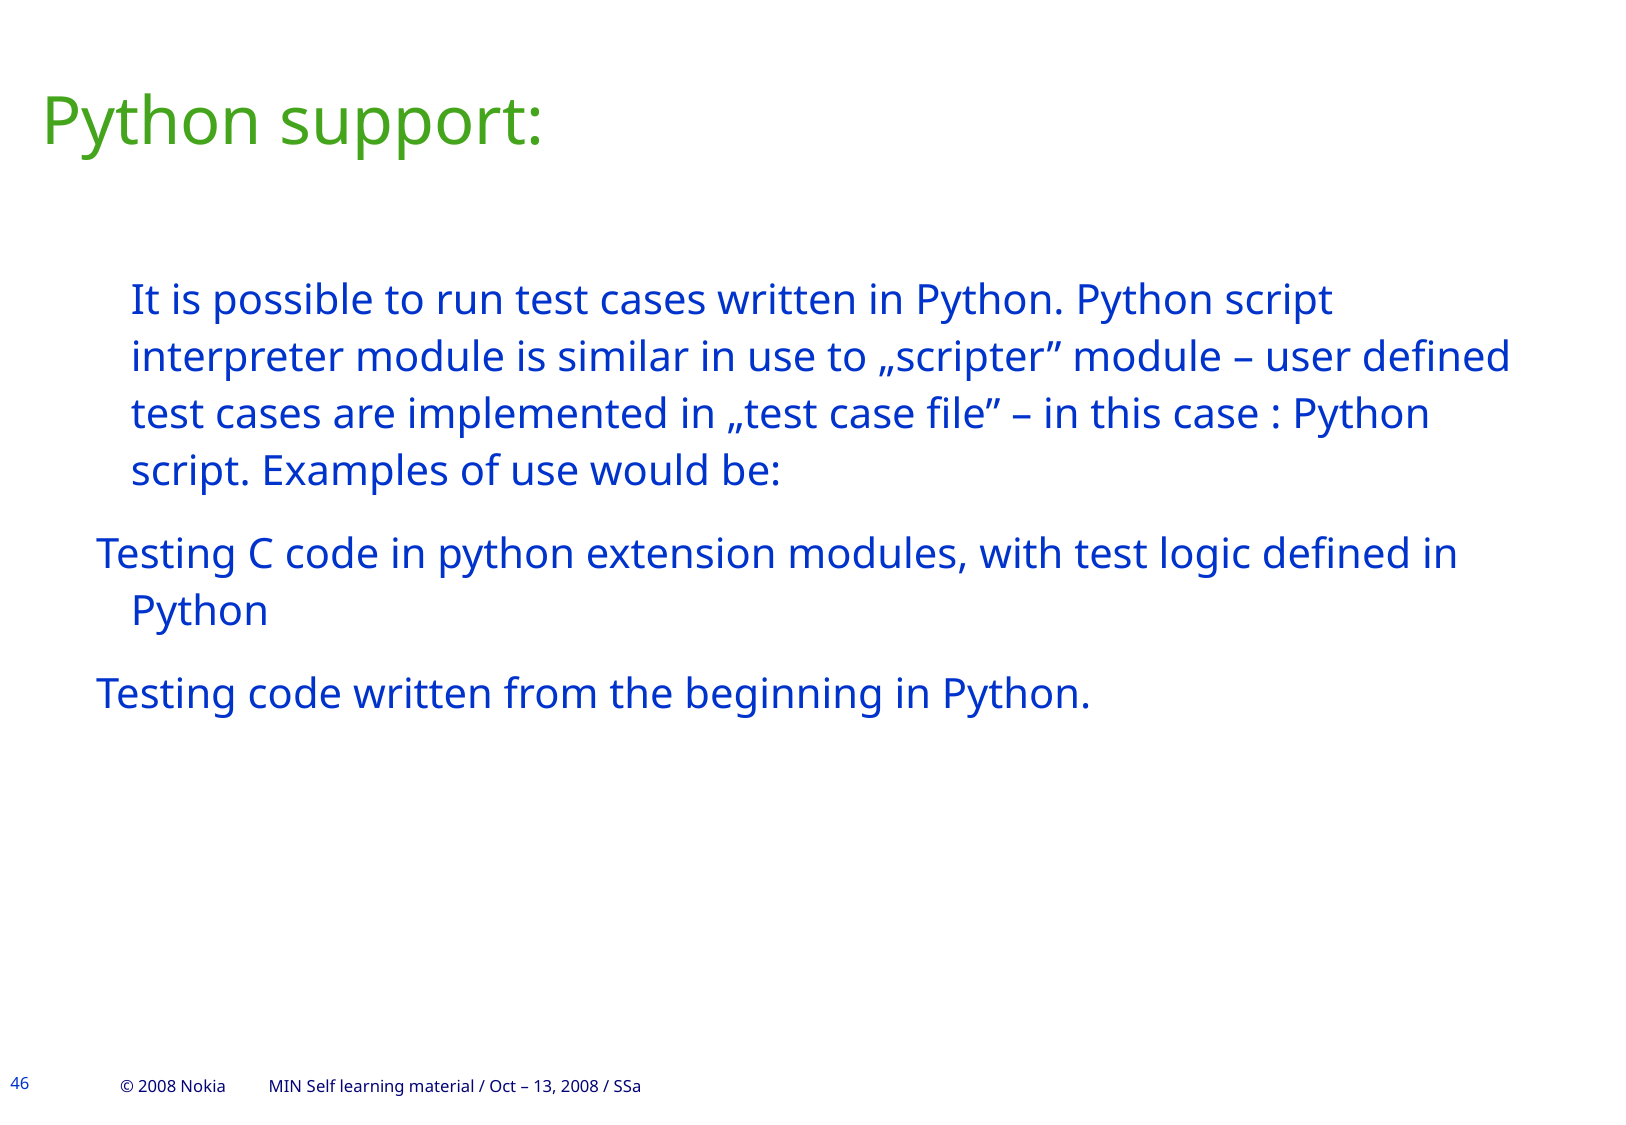

# Python support:
	It is possible to run test cases written in Python. Python script interpreter module is similar in use to „scripter” module – user defined test cases are implemented in „test case file” – in this case : Python script. Examples of use would be:
Testing C code in python extension modules, with test logic defined in Python
Testing code written from the beginning in Python.